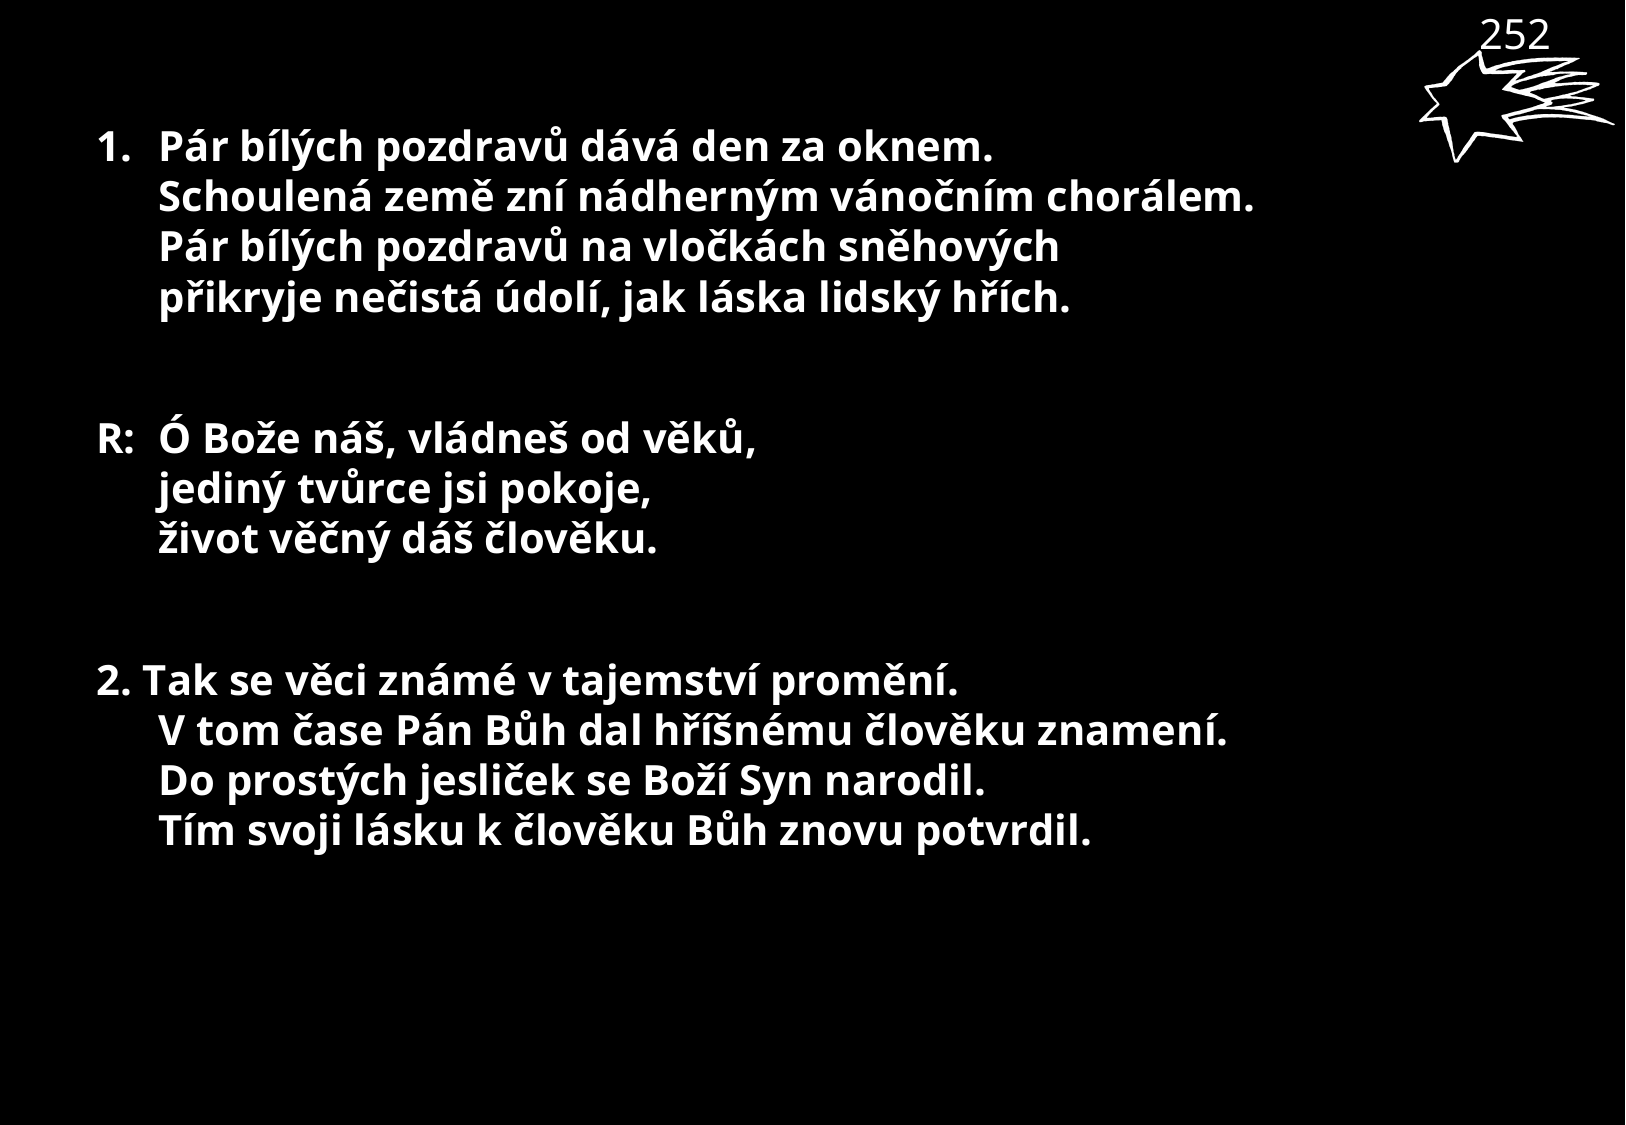

252
# Pár bílých pozdravů dává den za oknem. Schoulená země zní nádherným vánočním chorálem. Pár bílých pozdravů na vločkách sněhových přikryje nečistá údolí, jak láska lidský hřích.
R: 	Ó Bože náš, vládneš od věků,
jediný tvůrce jsi pokoje,
život věčný dáš člověku.
2. Tak se věci známé v tajemství promění.
V tom čase Pán Bůh dal hříšnému člověku znamení.
Do prostých jesliček se Boží Syn narodil.
Tím svoji lásku k člověku Bůh znovu potvrdil.